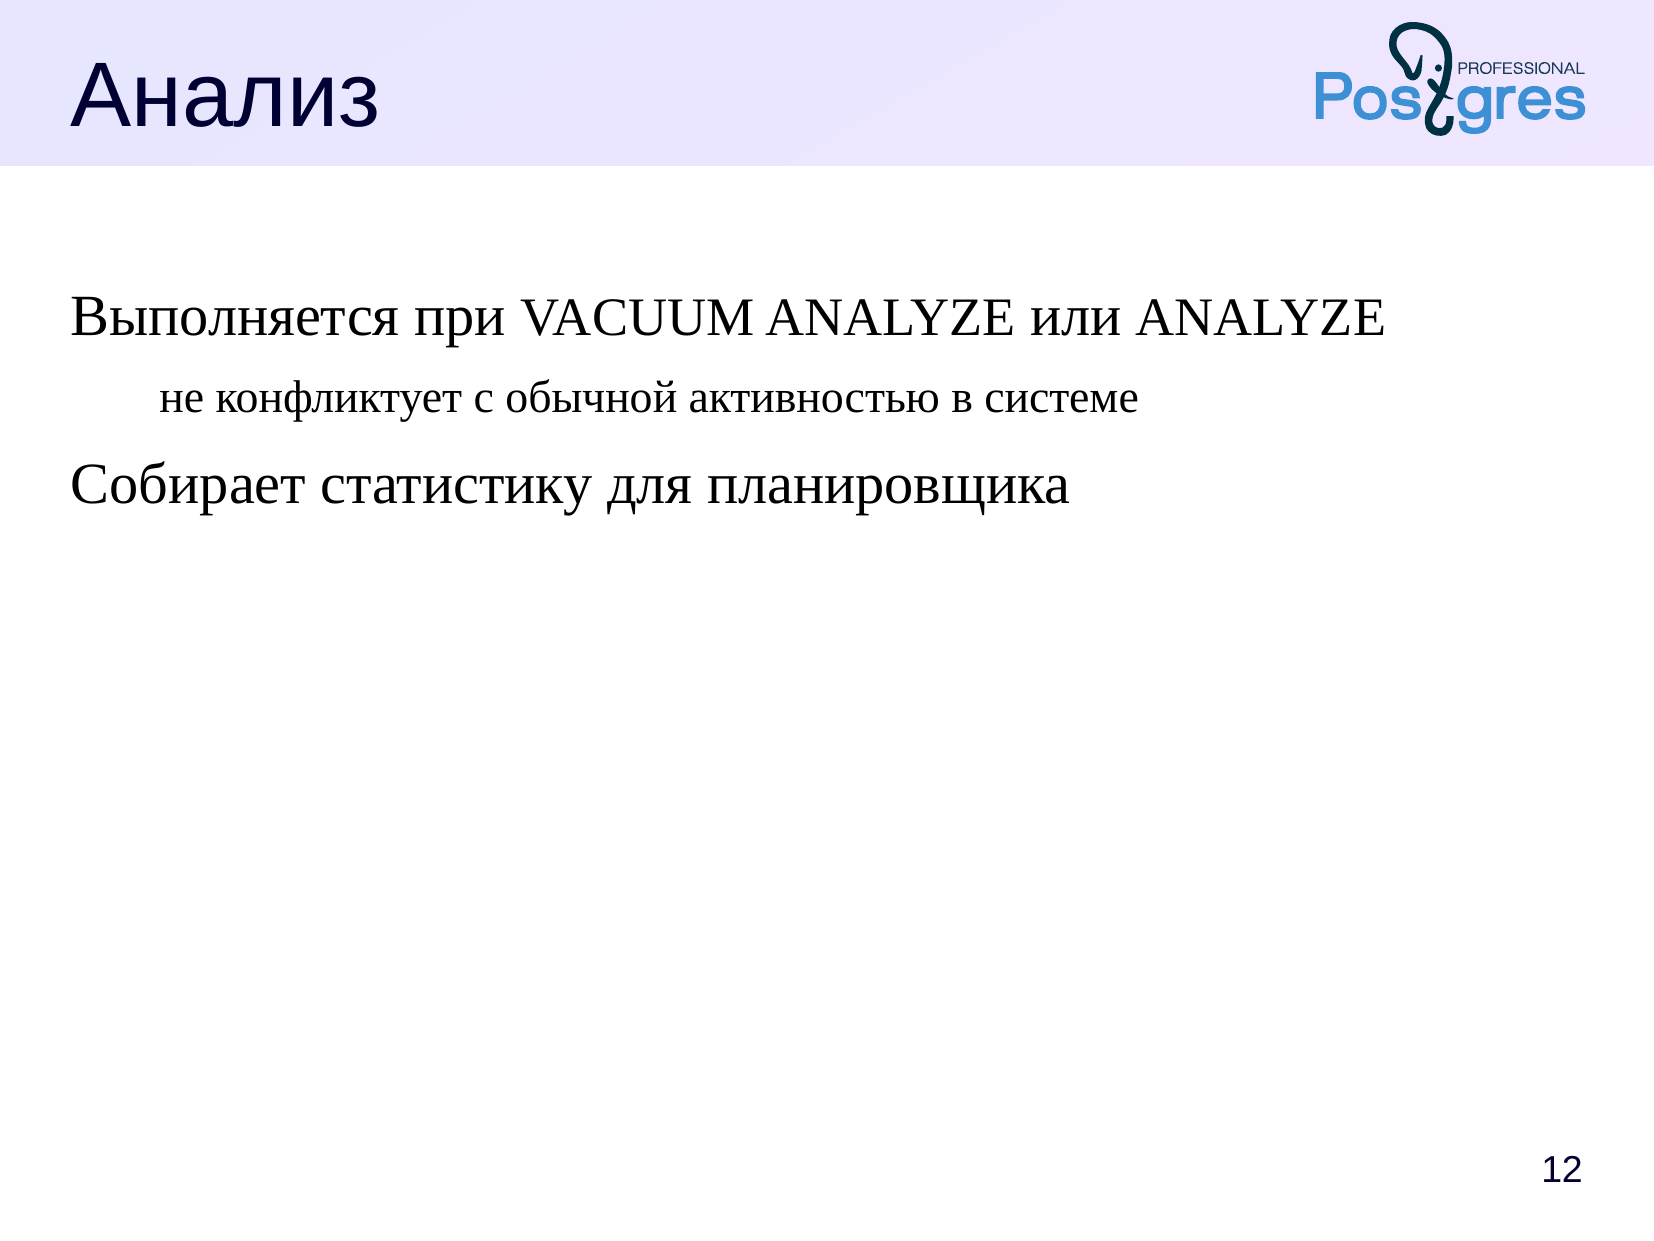

# Анализ
Выполняется при VACUUM ANALYZE или ANALYZE
не конфликтует с обычной активностью в системе
Собирает статистику для планировщика